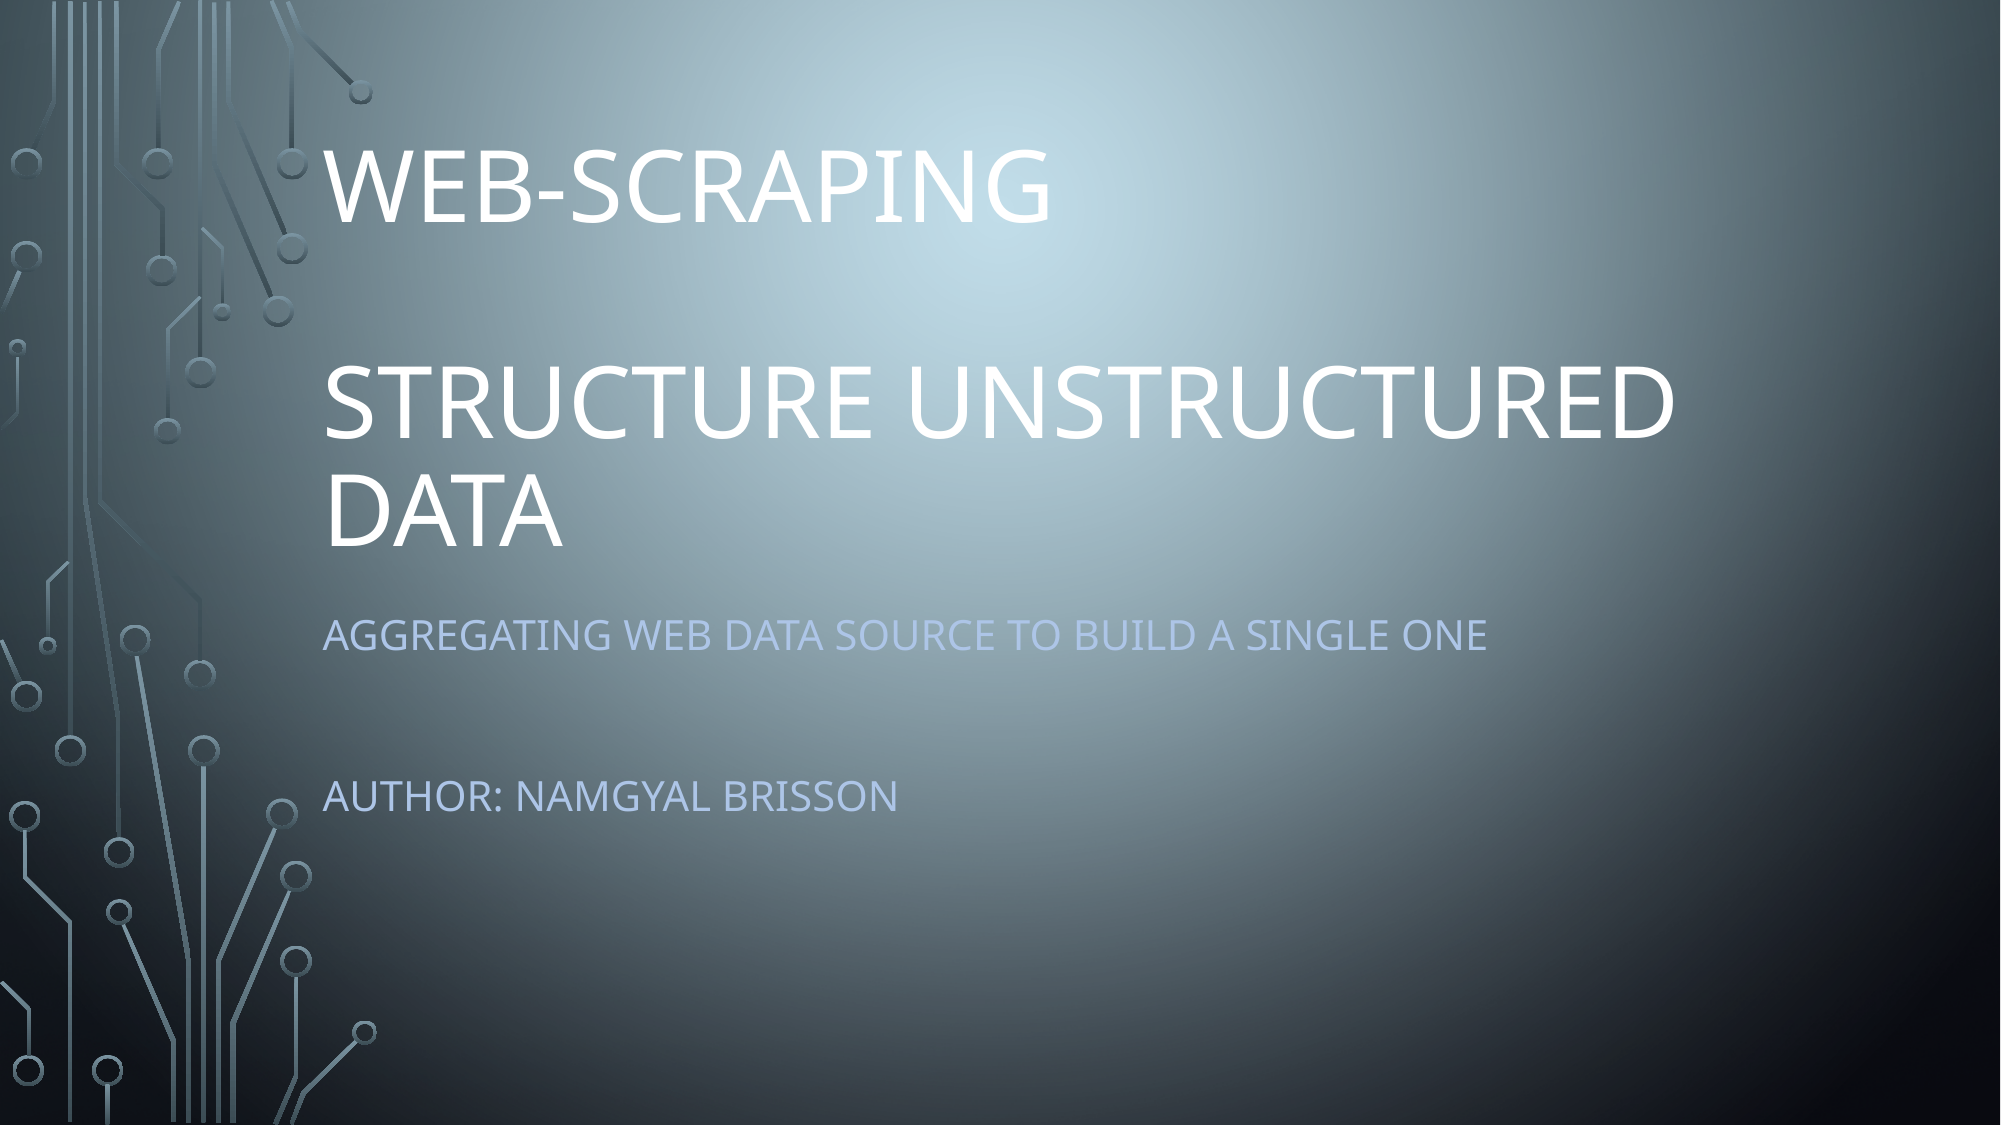

# Web-SCRaping STRUCTURE UNSTRUCTURED DATA
Aggregating WEB DATA SOURCE to build a single one
Author: Namgyal BRISSON